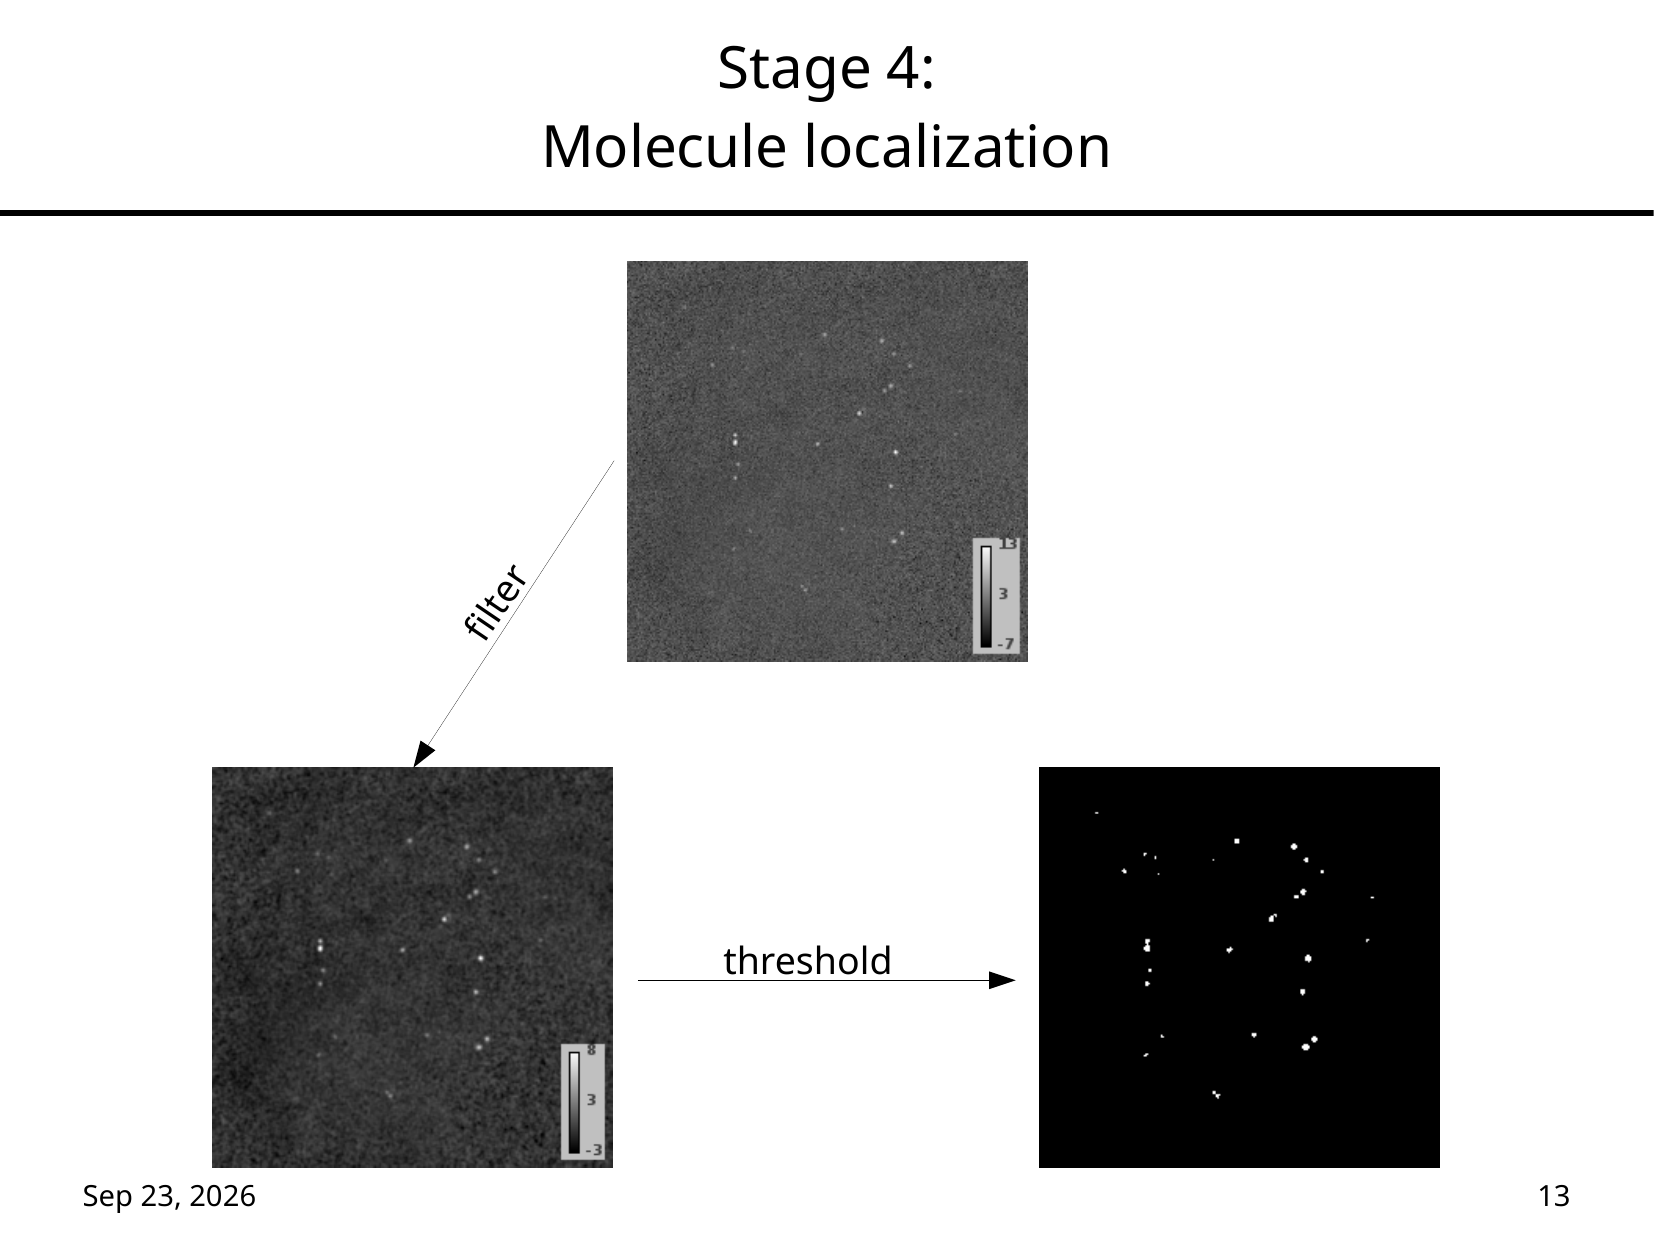

# Stage 4: Molecule localization
filter
threshold
13